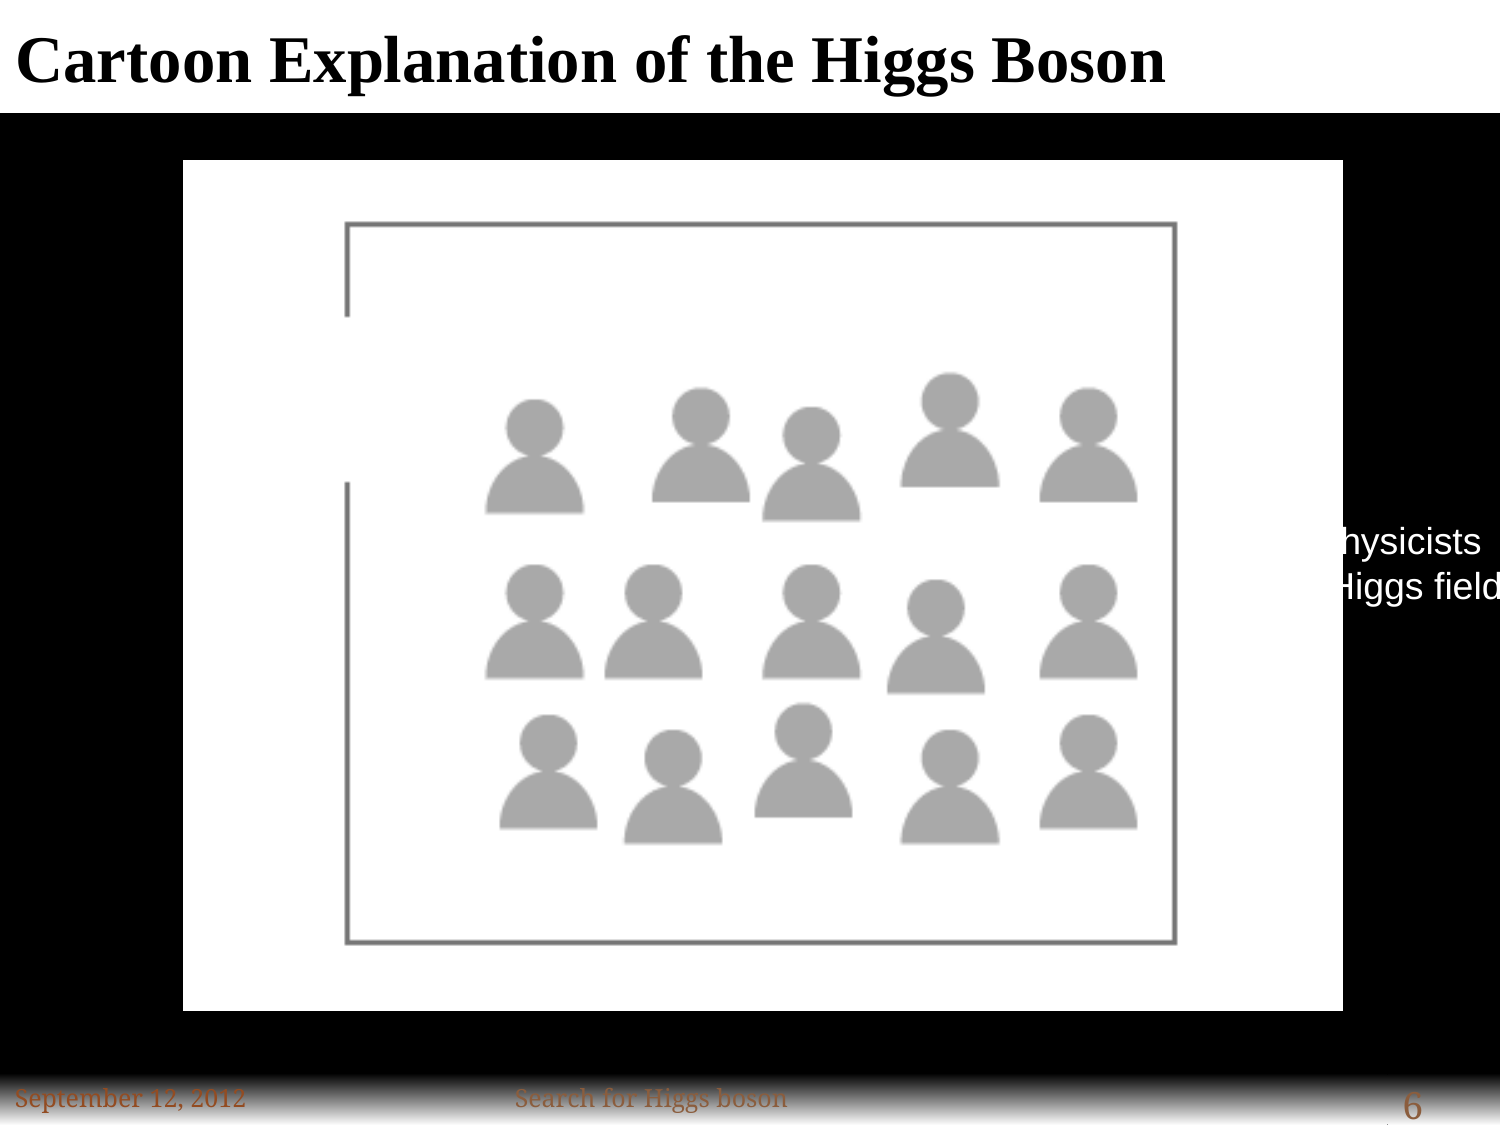

# Cartoon Explanation of the Higgs Boson
Physicists
“Higgs field”
September 12, 2012
Search for Higgs boson